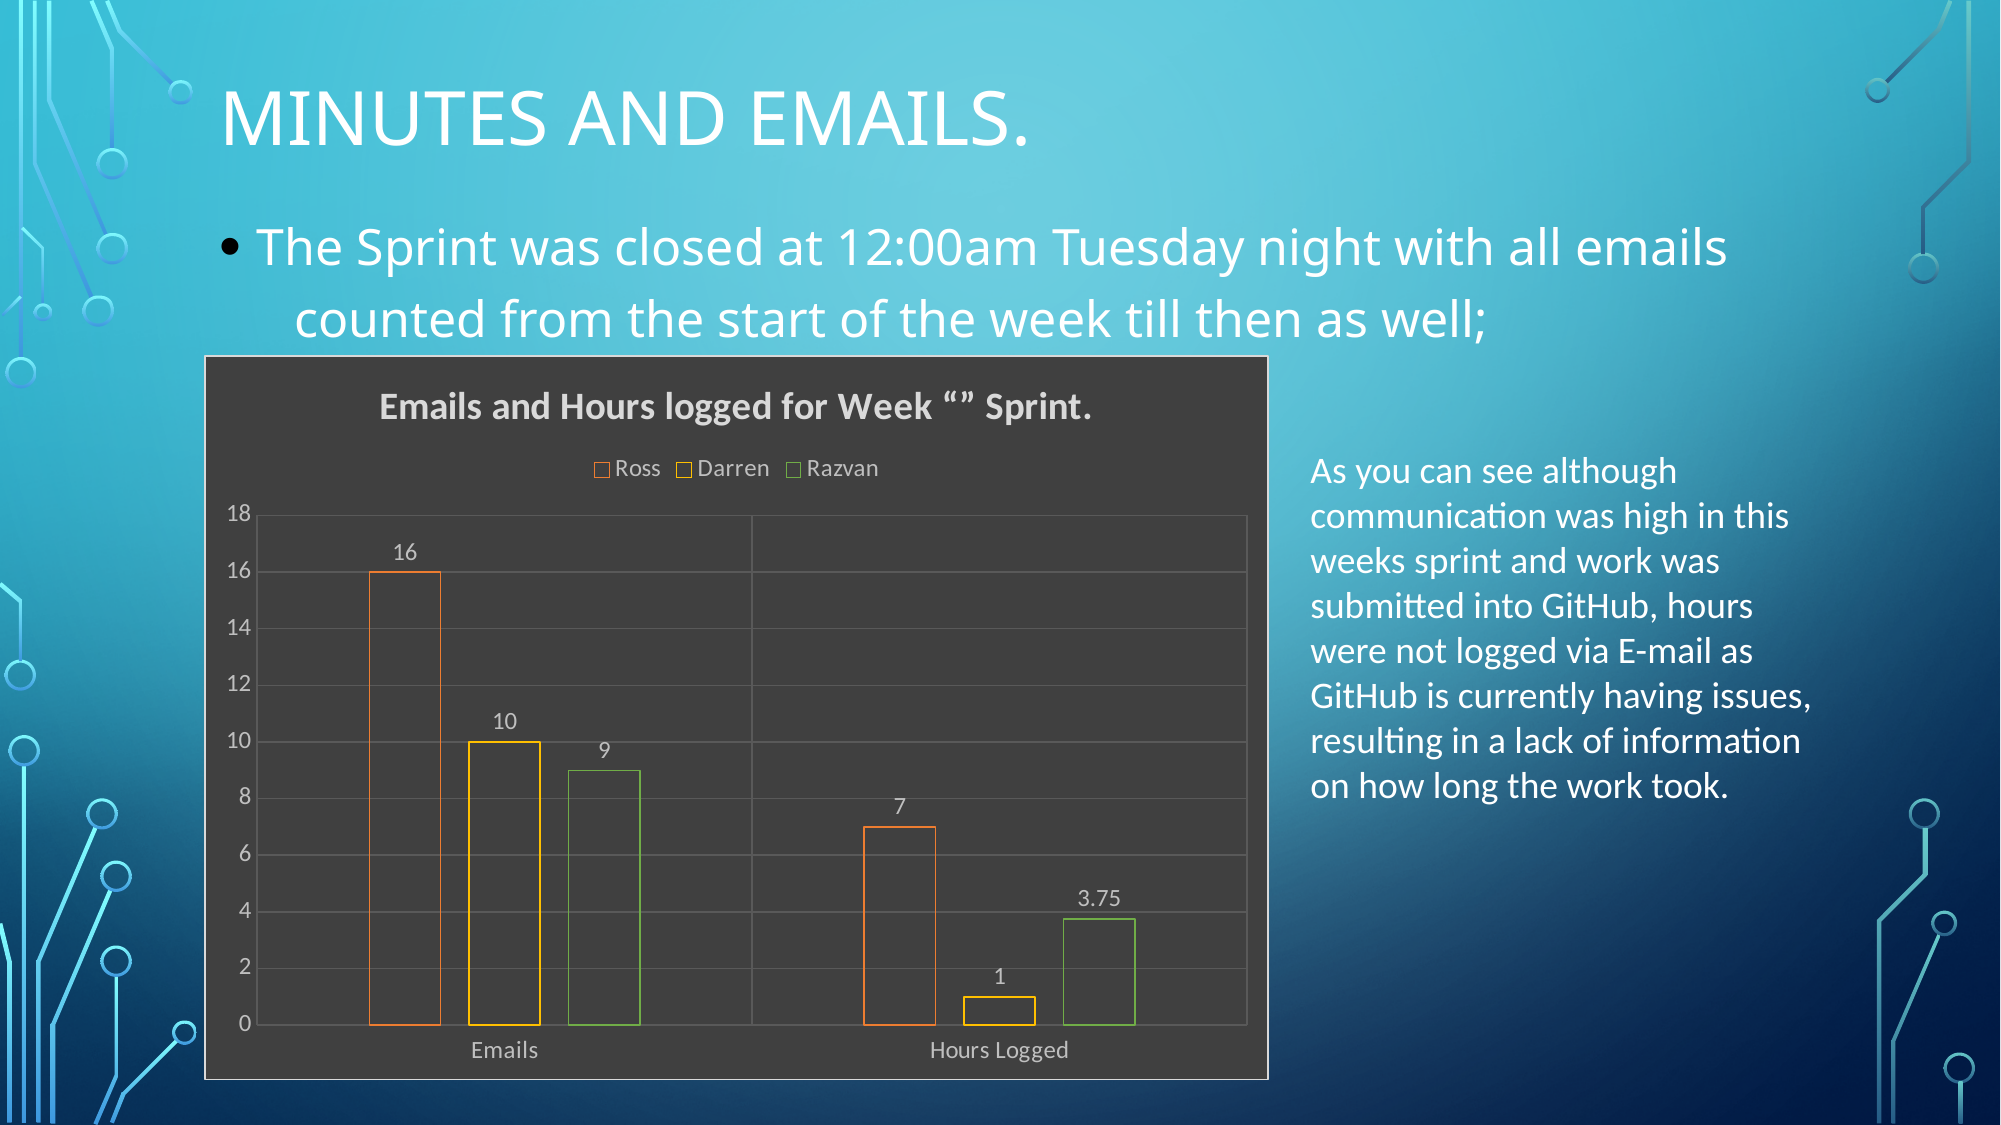

# Minutes and emails.
The Sprint was closed at 12:00am Tuesday night with all emails counted from the start of the week till then as well;
### Chart: Emails and Hours logged for Week “” Sprint.
| Category | Ross | Darren | Razvan |
|---|---|---|---|
| Emails | 16.0 | 10.0 | 9.0 |
| Hours Logged | 7.0 | 1.0 | 3.75 |As you can see although communication was high in this weeks sprint and work was submitted into GitHub, hours were not logged via E-mail as GitHub is currently having issues, resulting in a lack of information on how long the work took.